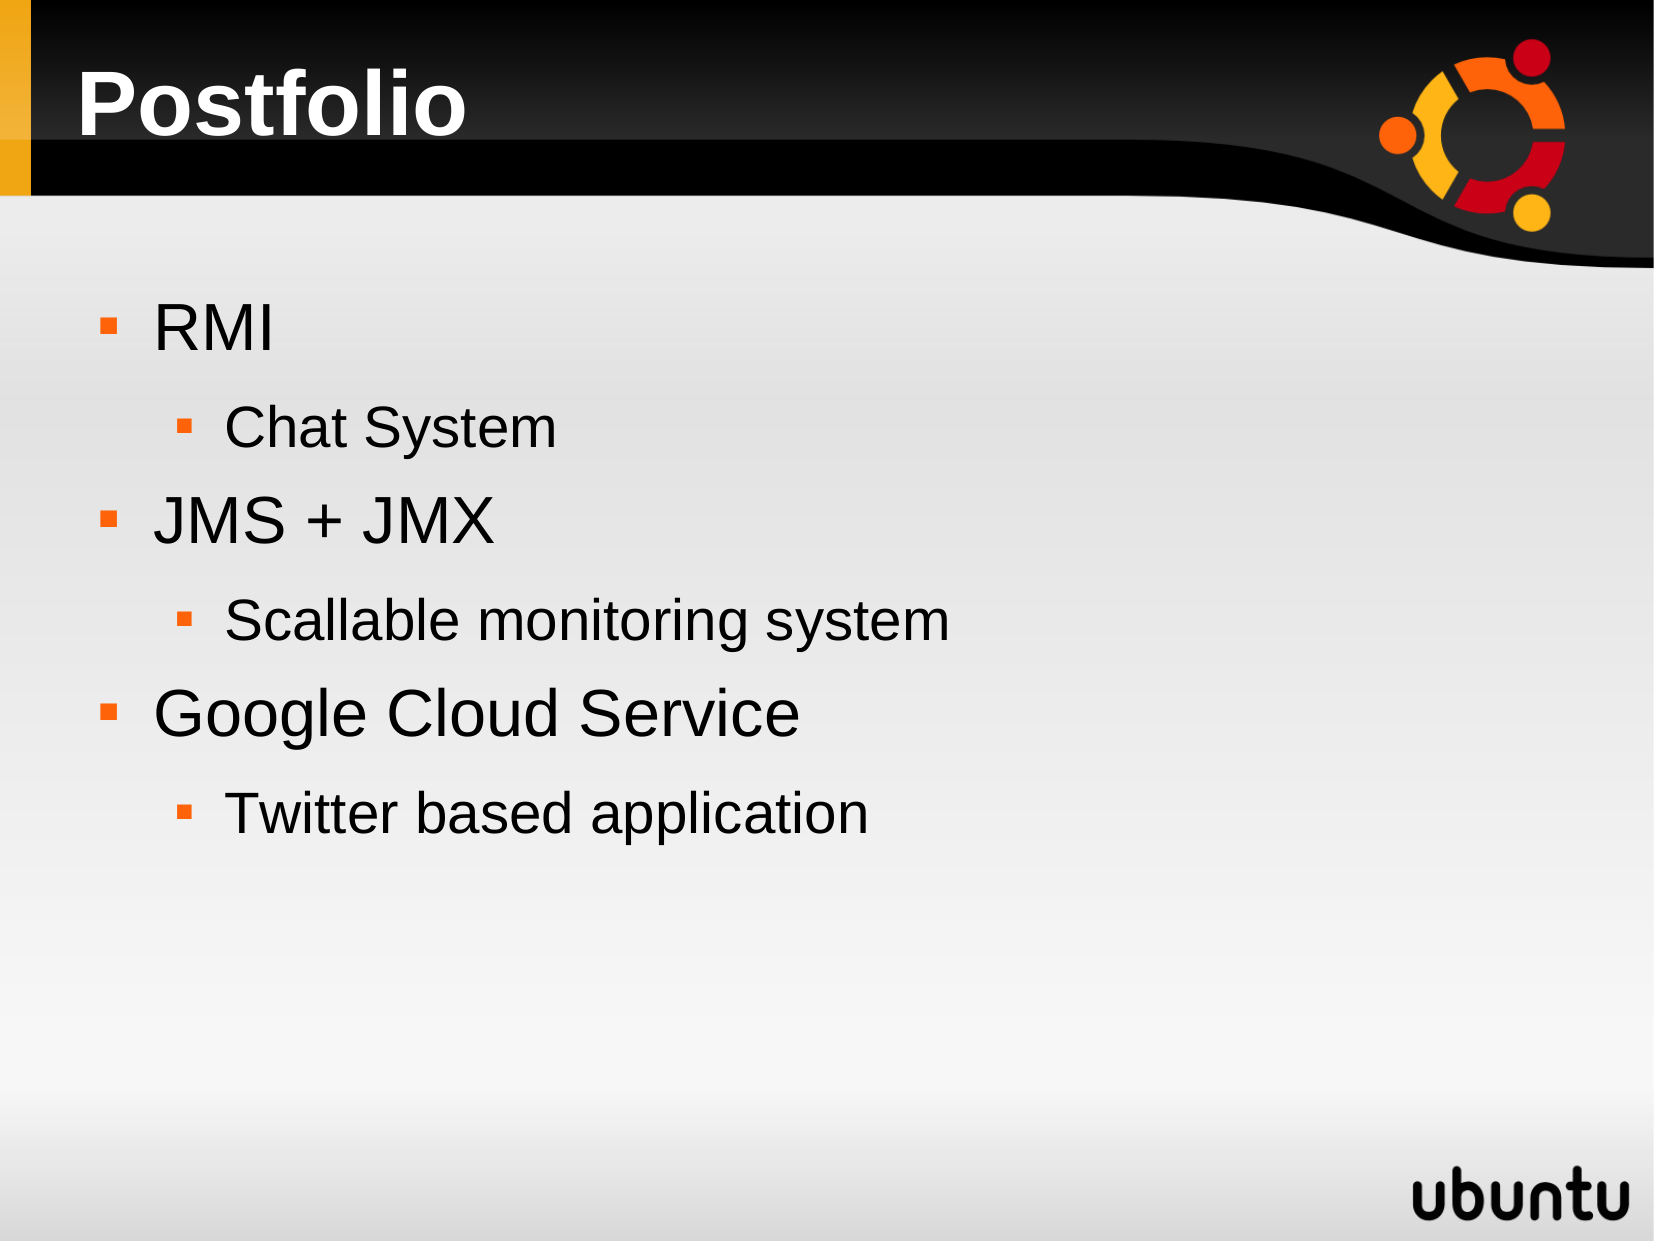

# Postfolio
RMI
Chat System
JMS + JMX
Scallable monitoring system
Google Cloud Service
Twitter based application